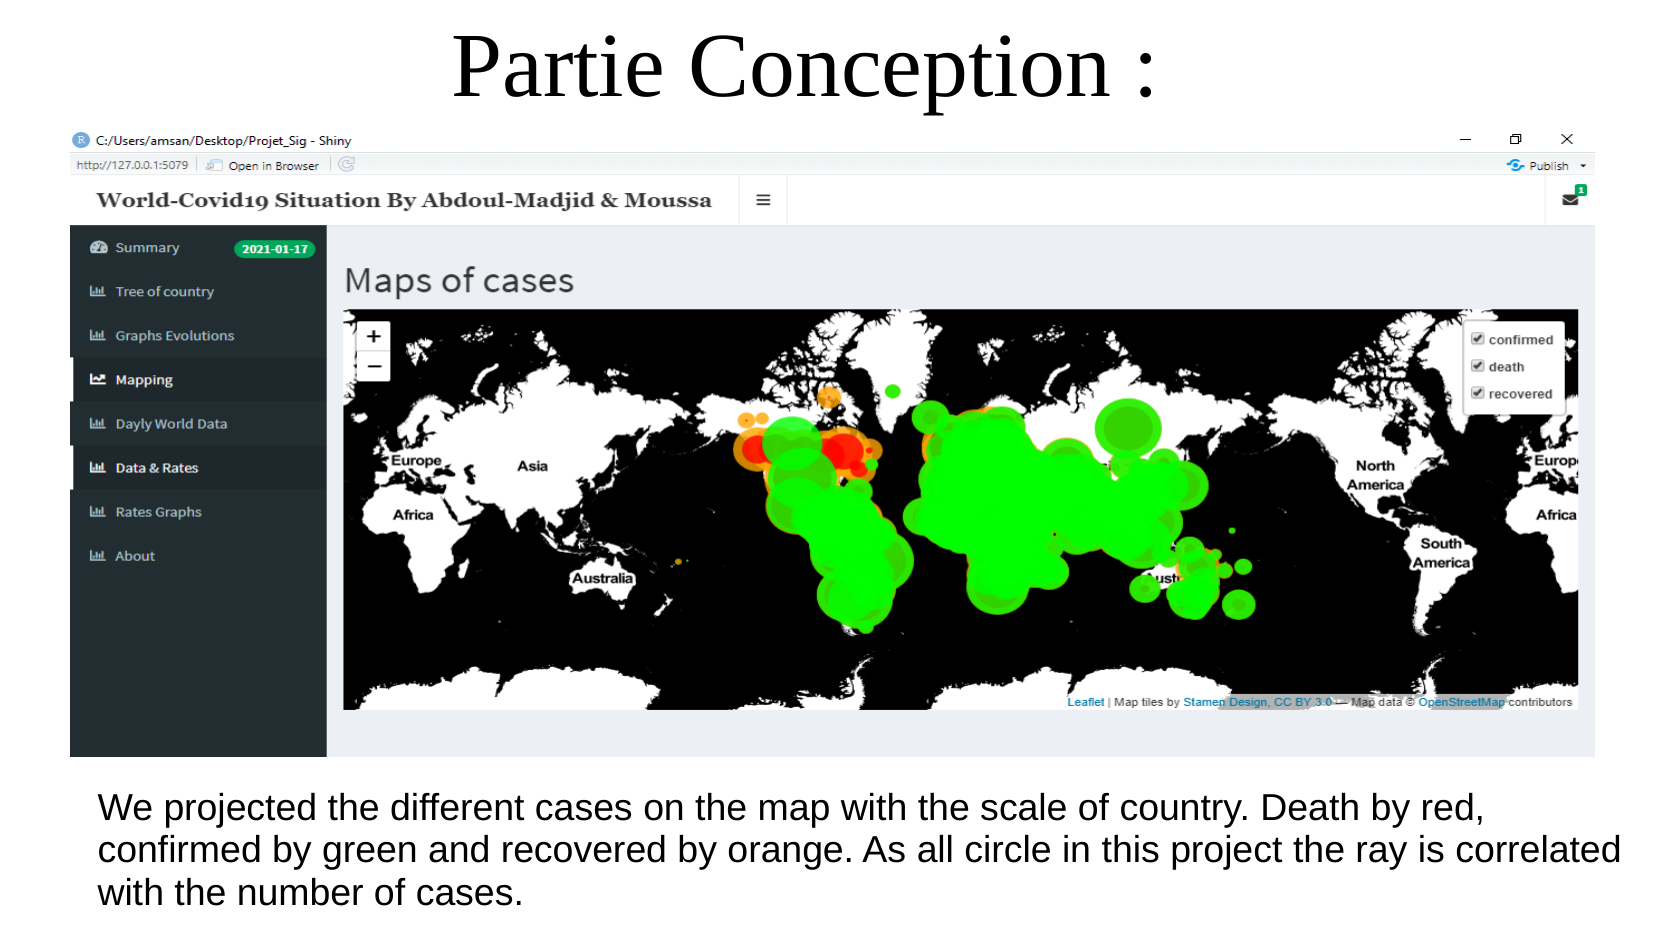

# Partie Conception :
We projected the different cases on the map with the scale of country. Death by red, confirmed by green and recovered by orange. As all circle in this project the ray is correlated with the number of cases.